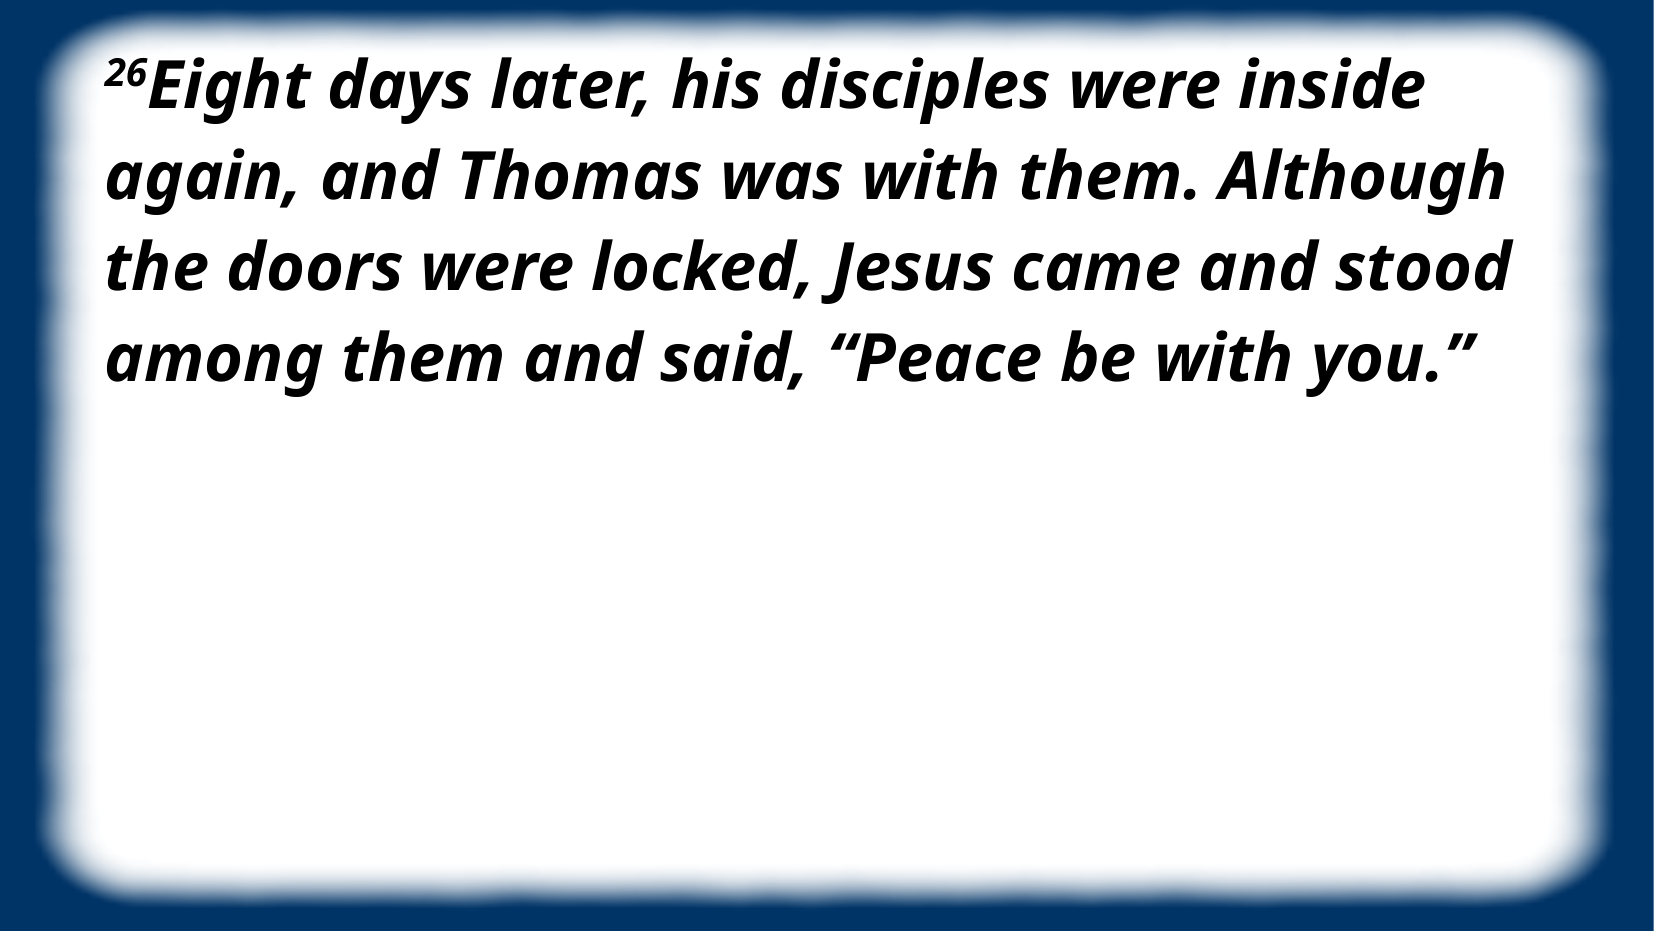

26Eight days later, his disciples were inside again, and Thomas was with them. Although the doors were locked, Jesus came and stood among them and said, “Peace be with you.”